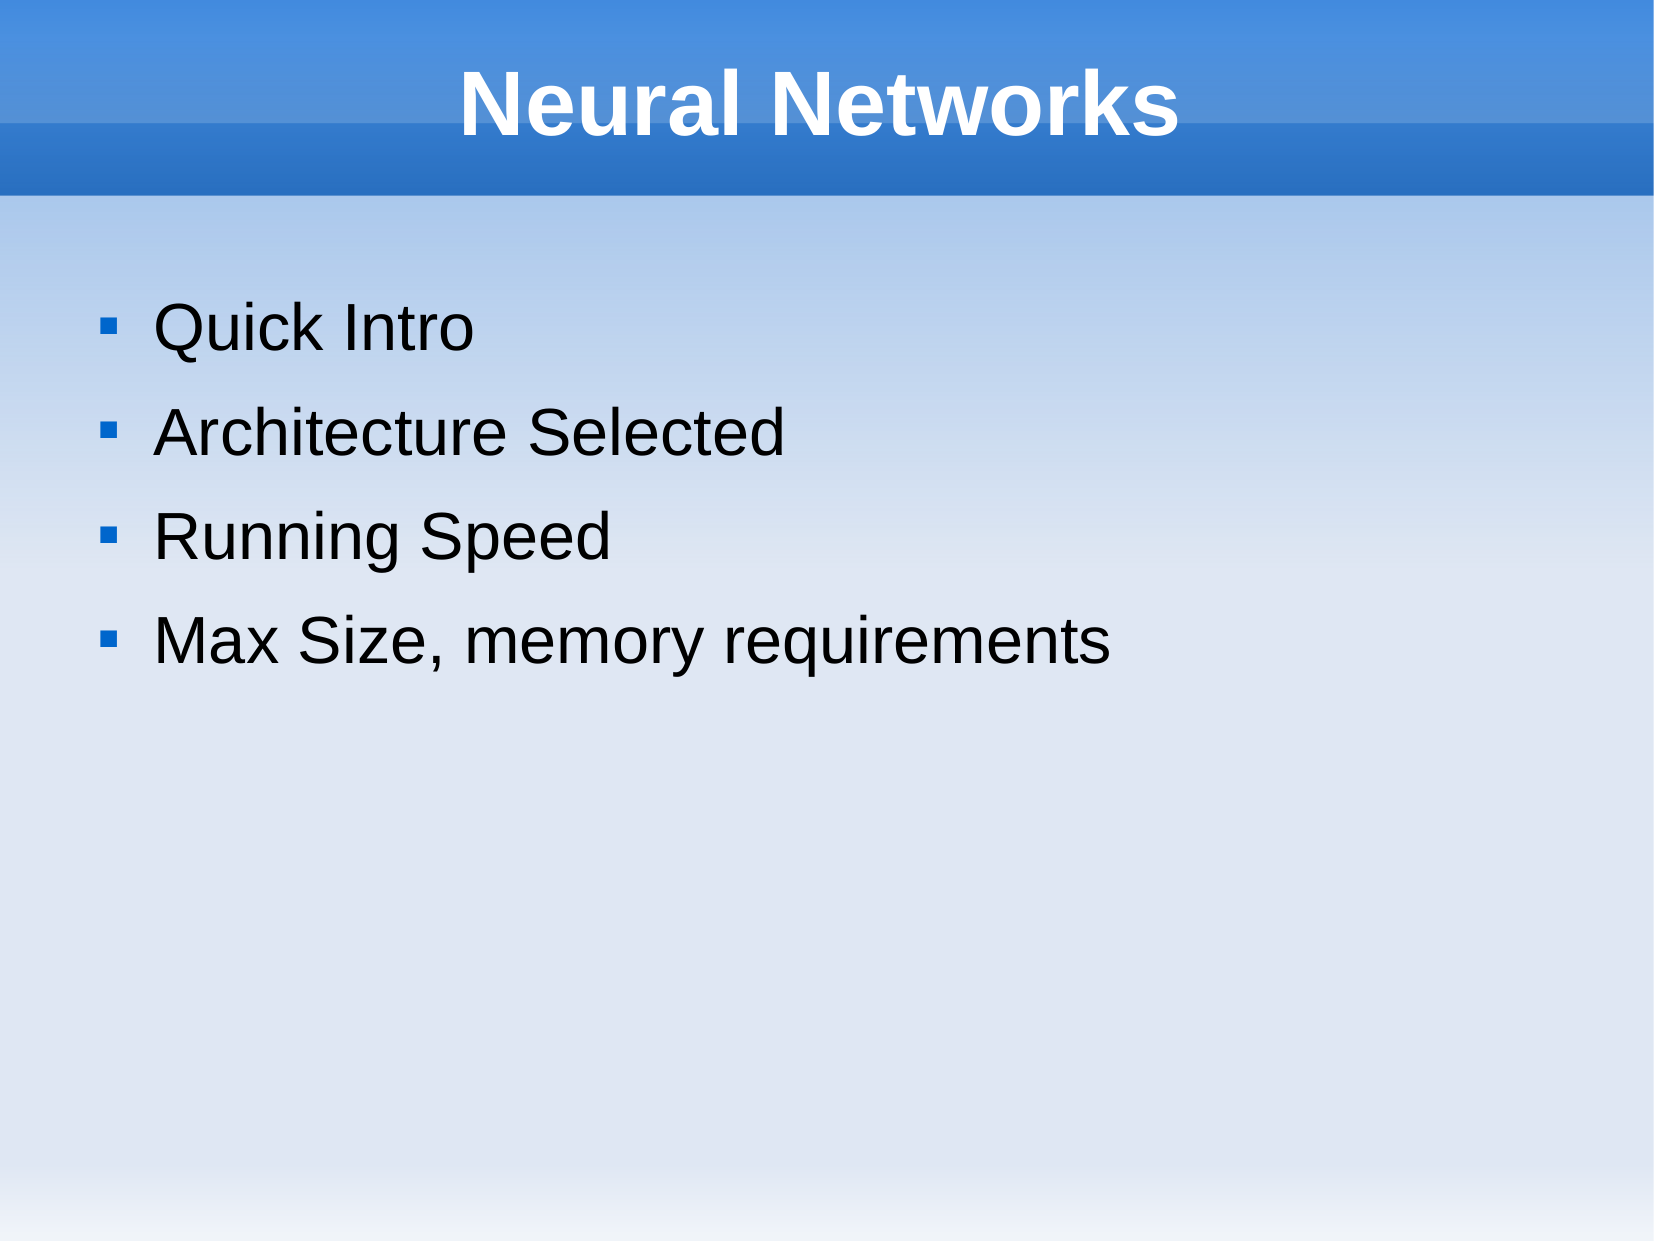

# Neural Networks
Quick Intro
Architecture Selected
Running Speed
Max Size, memory requirements